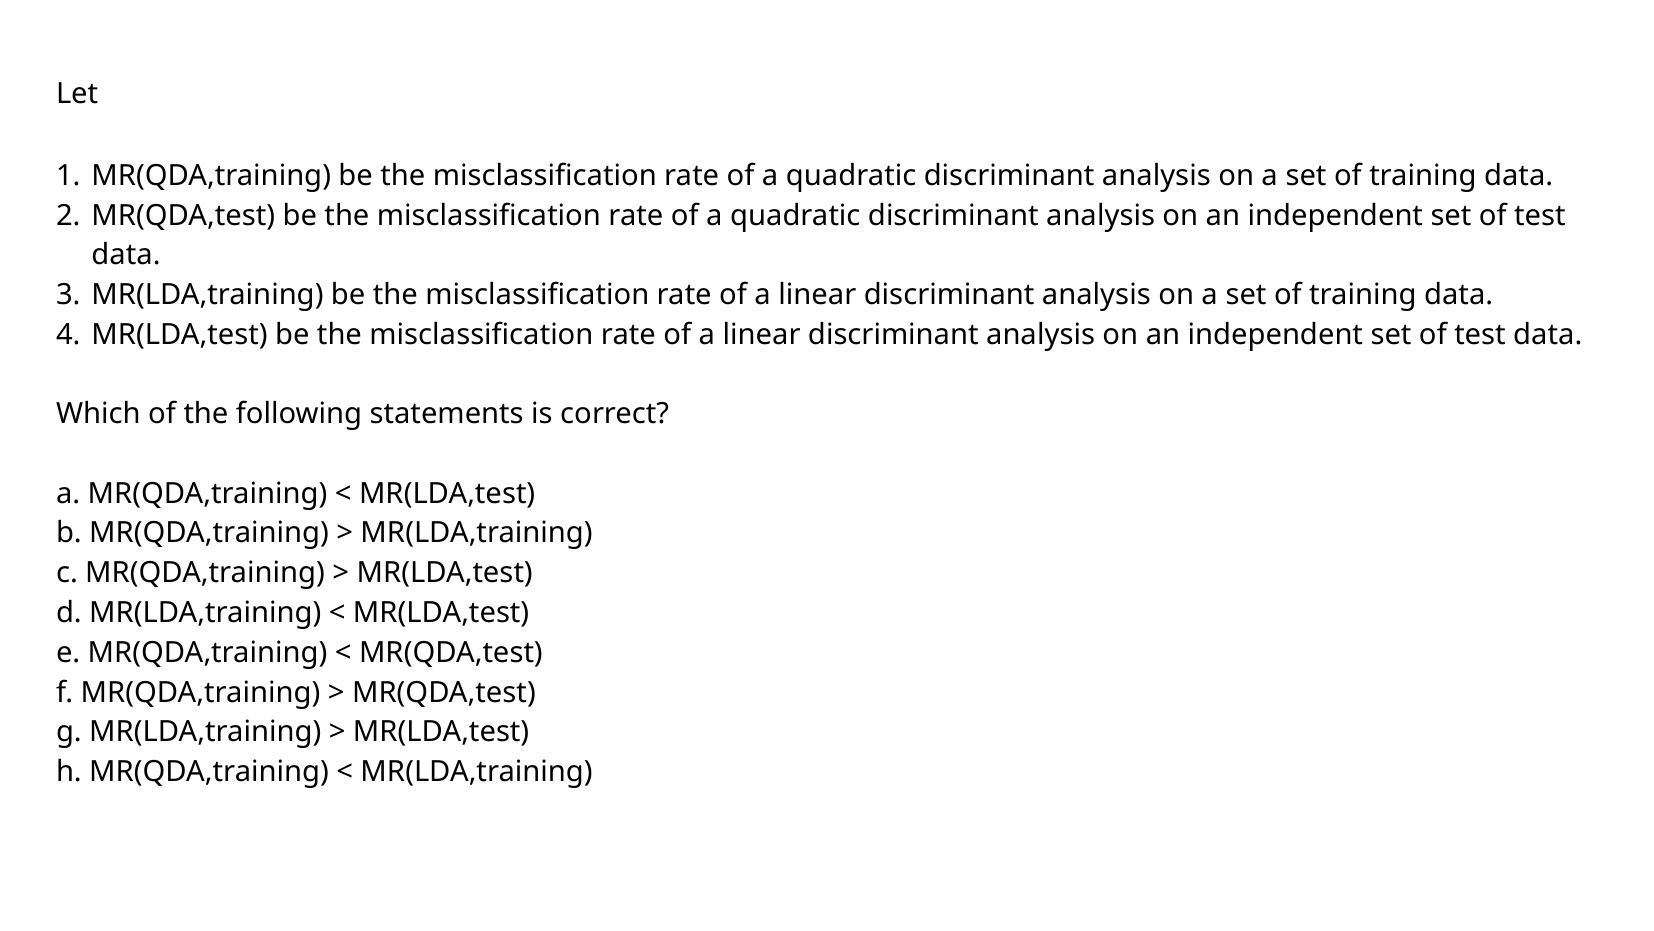

Let
MR(QDA,training) be the misclassification rate of a quadratic discriminant analysis on a set of training data.
MR(QDA,test) be the misclassification rate of a quadratic discriminant analysis on an independent set of test data.
MR(LDA,training) be the misclassification rate of a linear discriminant analysis on a set of training data.
MR(LDA,test) be the misclassification rate of a linear discriminant analysis on an independent set of test data.
Which of the following statements is correct?
a. MR(QDA,training) < MR(LDA,test)
b. MR(QDA,training) > MR(LDA,training)
c. MR(QDA,training) > MR(LDA,test)
d. MR(LDA,training) < MR(LDA,test)
e. MR(QDA,training) < MR(QDA,test)
f. MR(QDA,training) > MR(QDA,test)
g. MR(LDA,training) > MR(LDA,test)
h. MR(QDA,training) < MR(LDA,training)